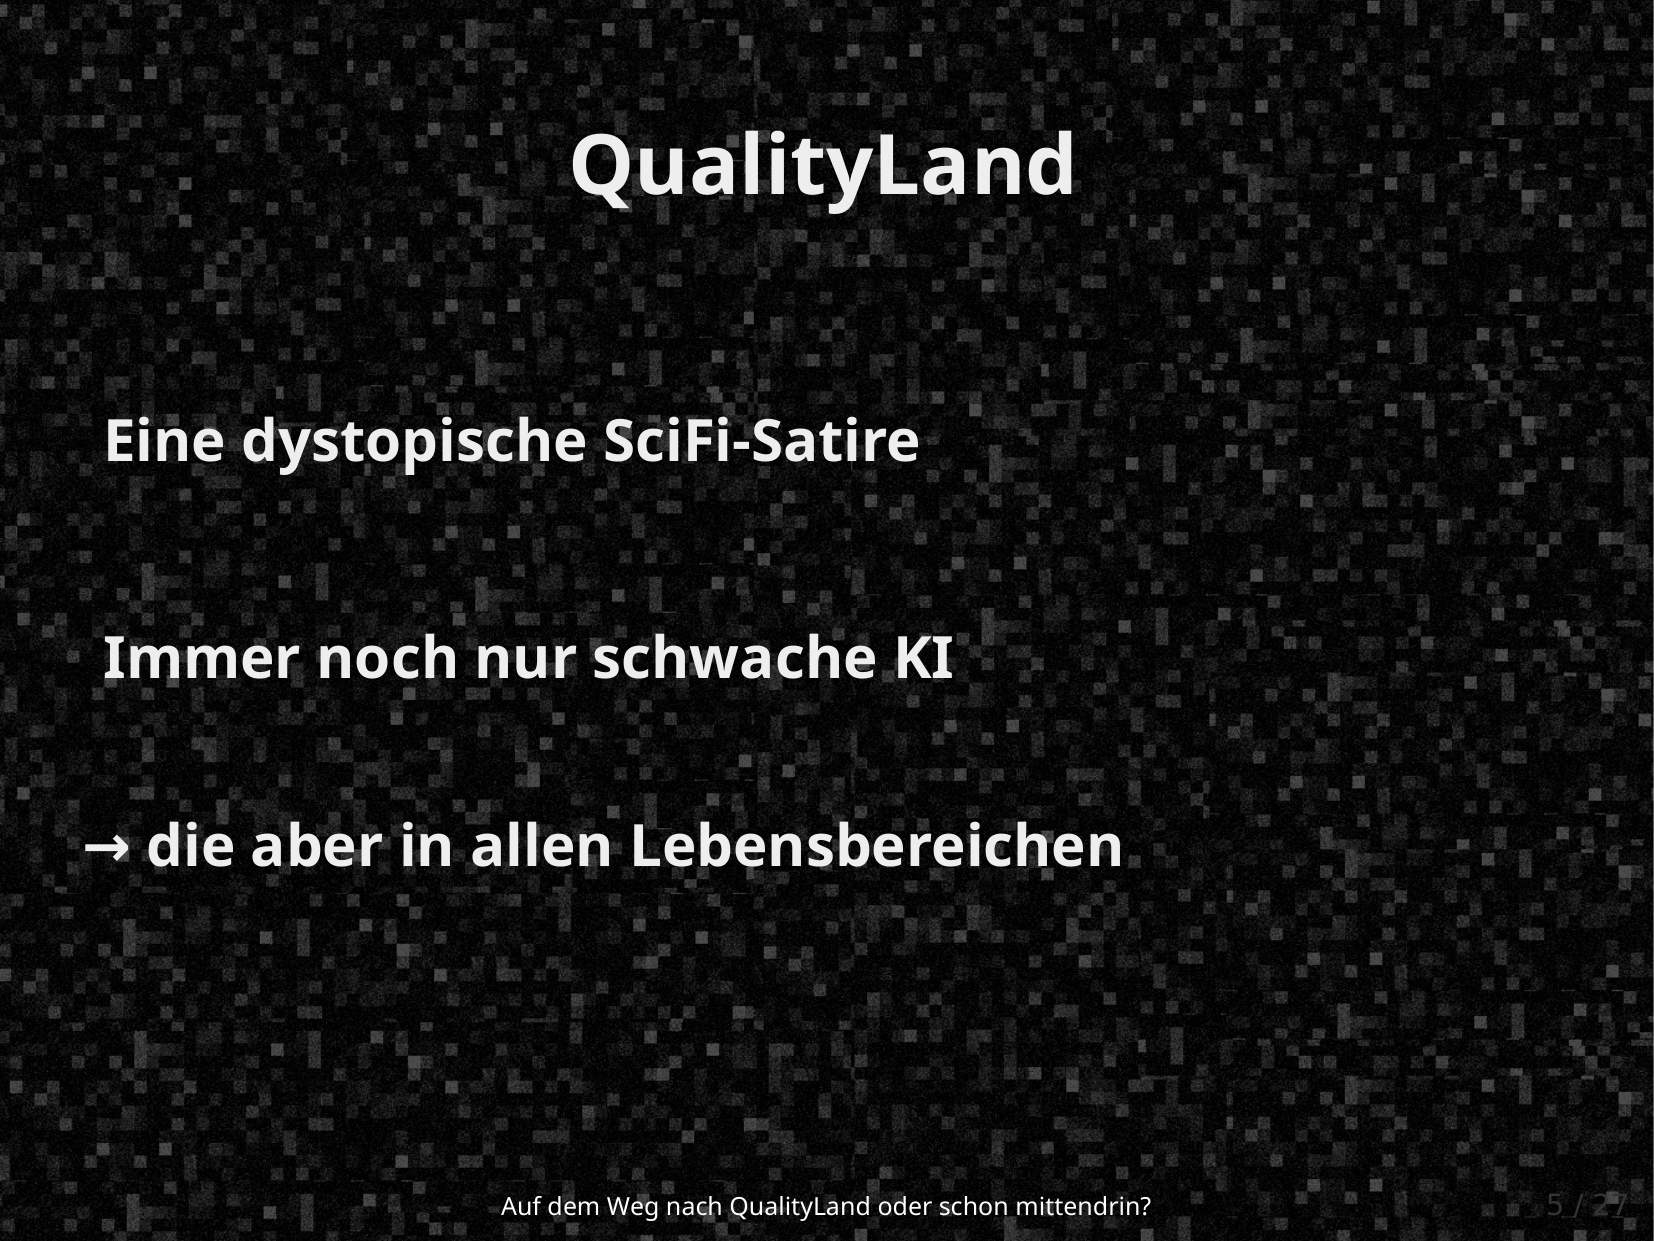

# QualityLand
Eine dystopische SciFi-Satire
Immer noch nur schwache KI
→ die aber in allen Lebensbereichen